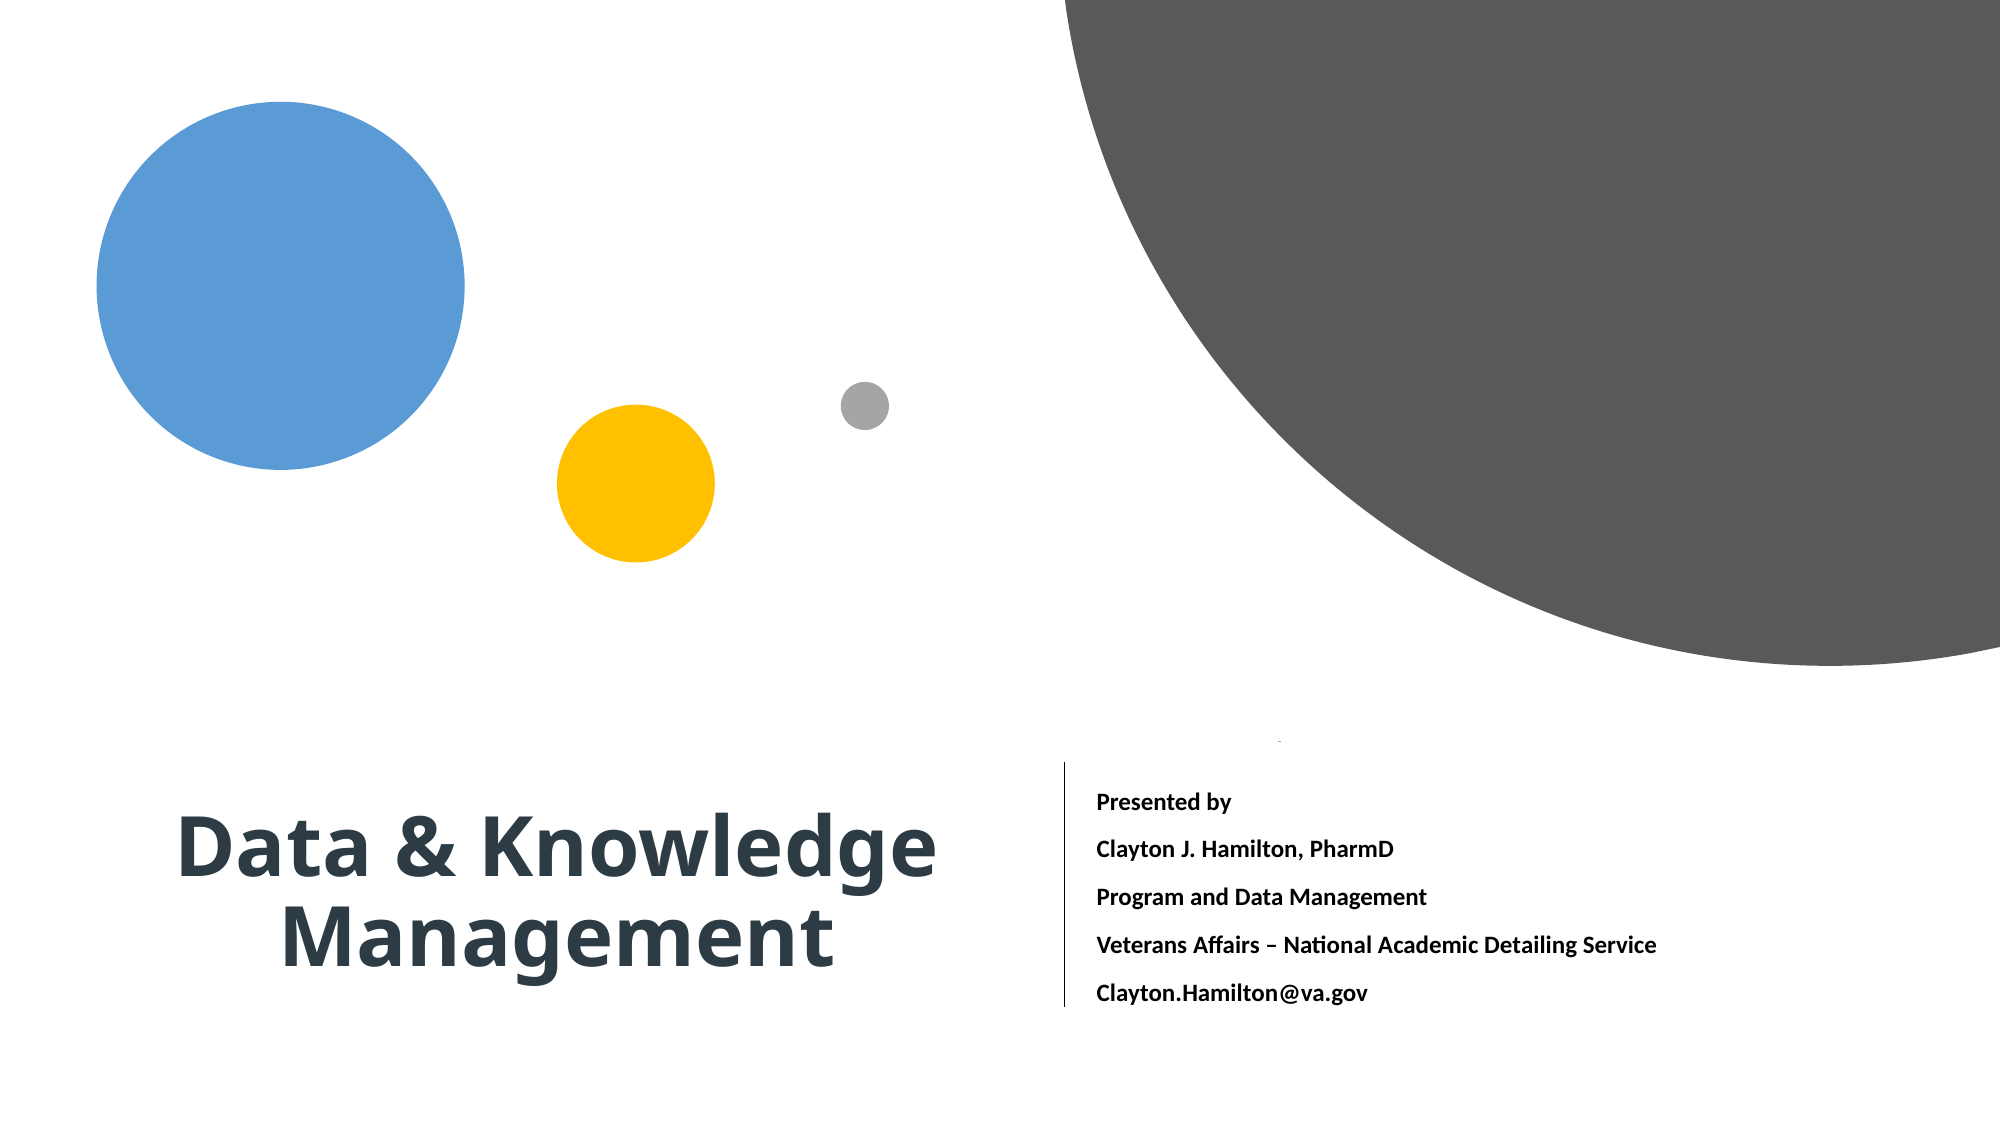

# Data & Knowledge Management
Presented by
Clayton J. Hamilton, PharmD
Program and Data Management
Veterans Affairs – National Academic Detailing Service
Clayton.Hamilton@va.gov